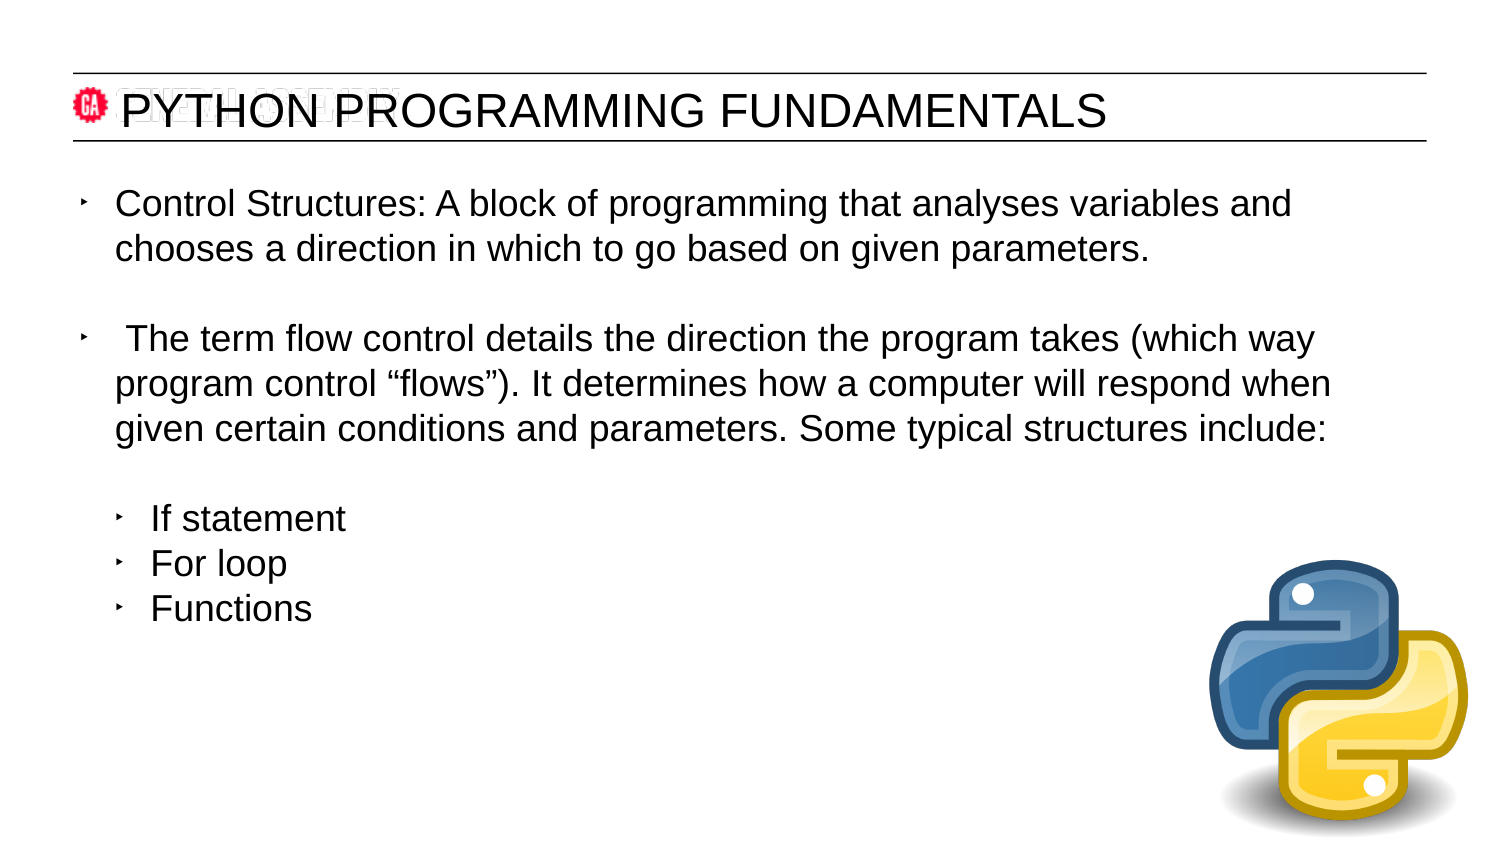

PYTHON PROGRAMMING FUNDAMENTALS
Control Structures: A block of programming that analyses variables and chooses a direction in which to go based on given parameters.
 The term flow control details the direction the program takes (which way program control “flows”). It determines how a computer will respond when given certain conditions and parameters. Some typical structures include:
If statement
For loop
Functions